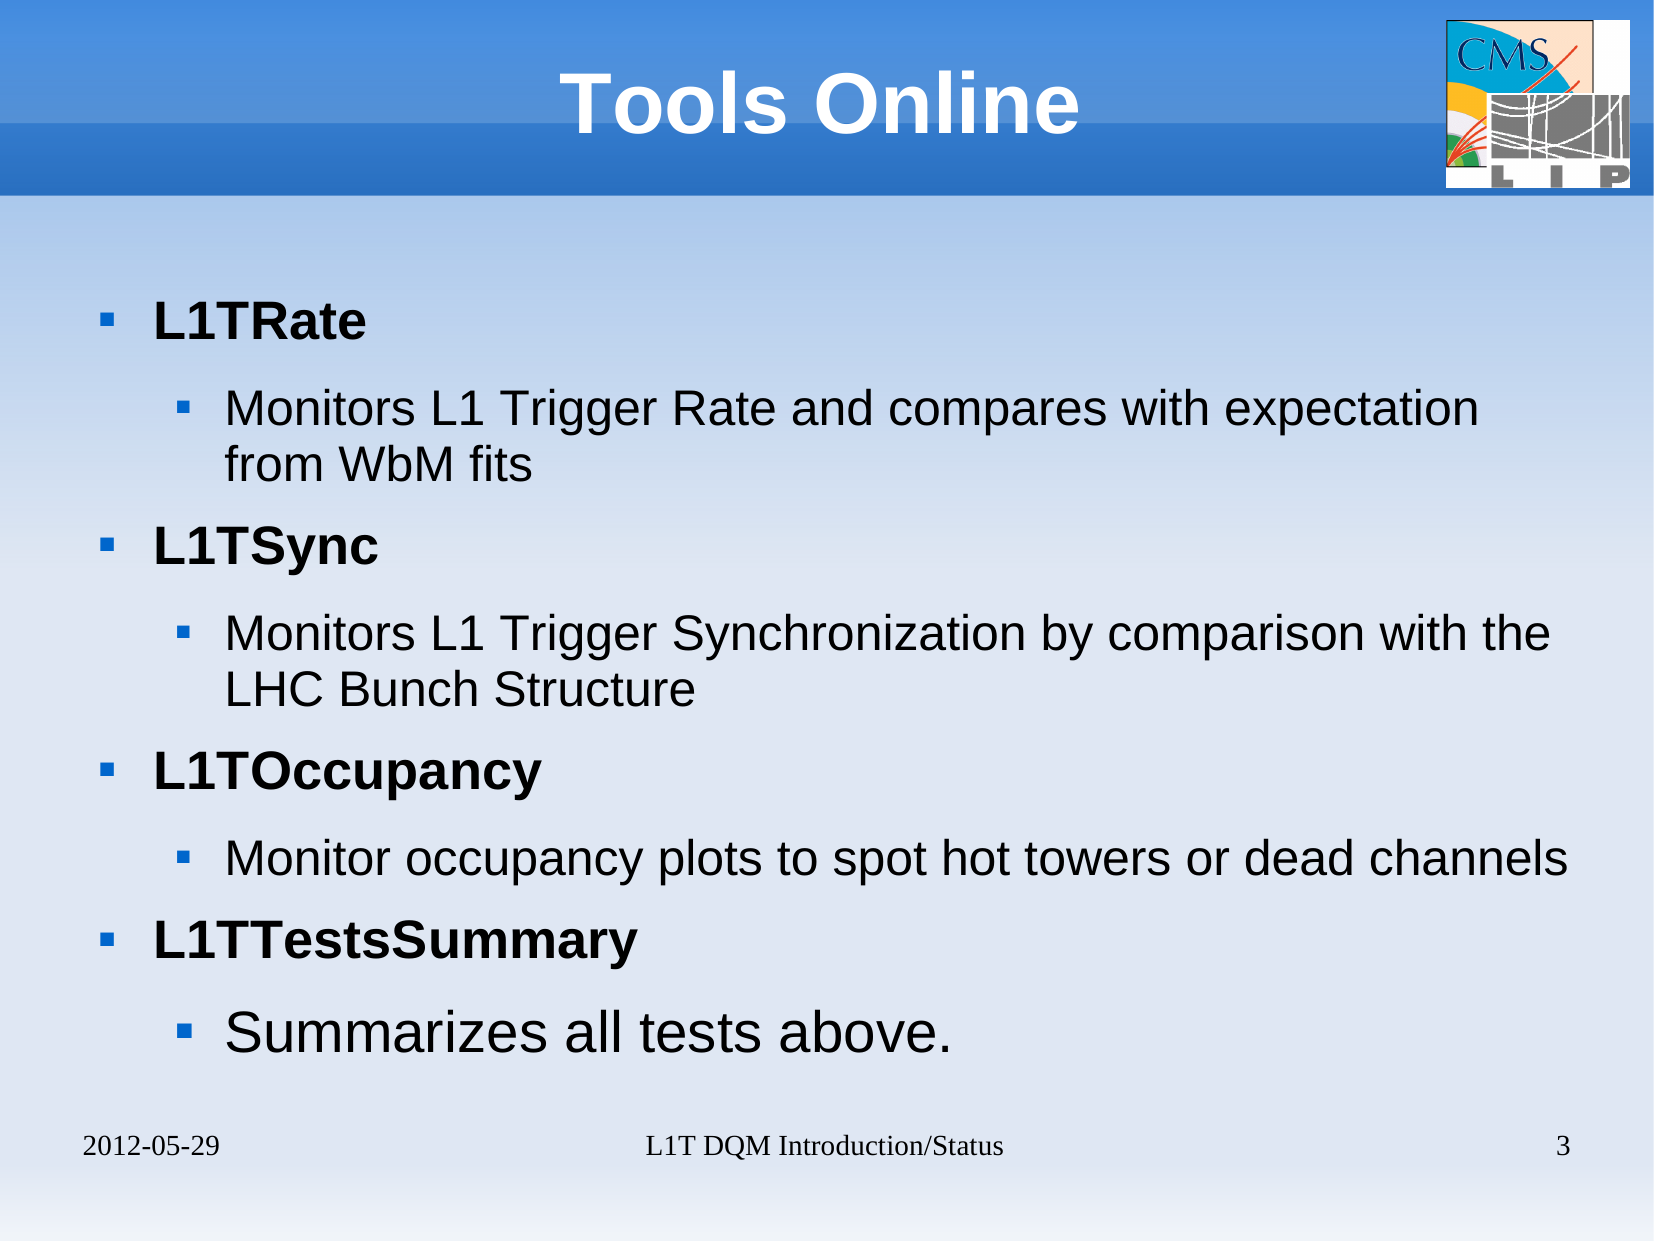

# Tools Online
L1TRate
Monitors L1 Trigger Rate and compares with expectation from WbM fits
L1TSync
Monitors L1 Trigger Synchronization by comparison with the LHC Bunch Structure
L1TOccupancy
Monitor occupancy plots to spot hot towers or dead channels
L1TTestsSummary
Summarizes all tests above.
2012-05-29
L1T DQM Introduction/Status
3